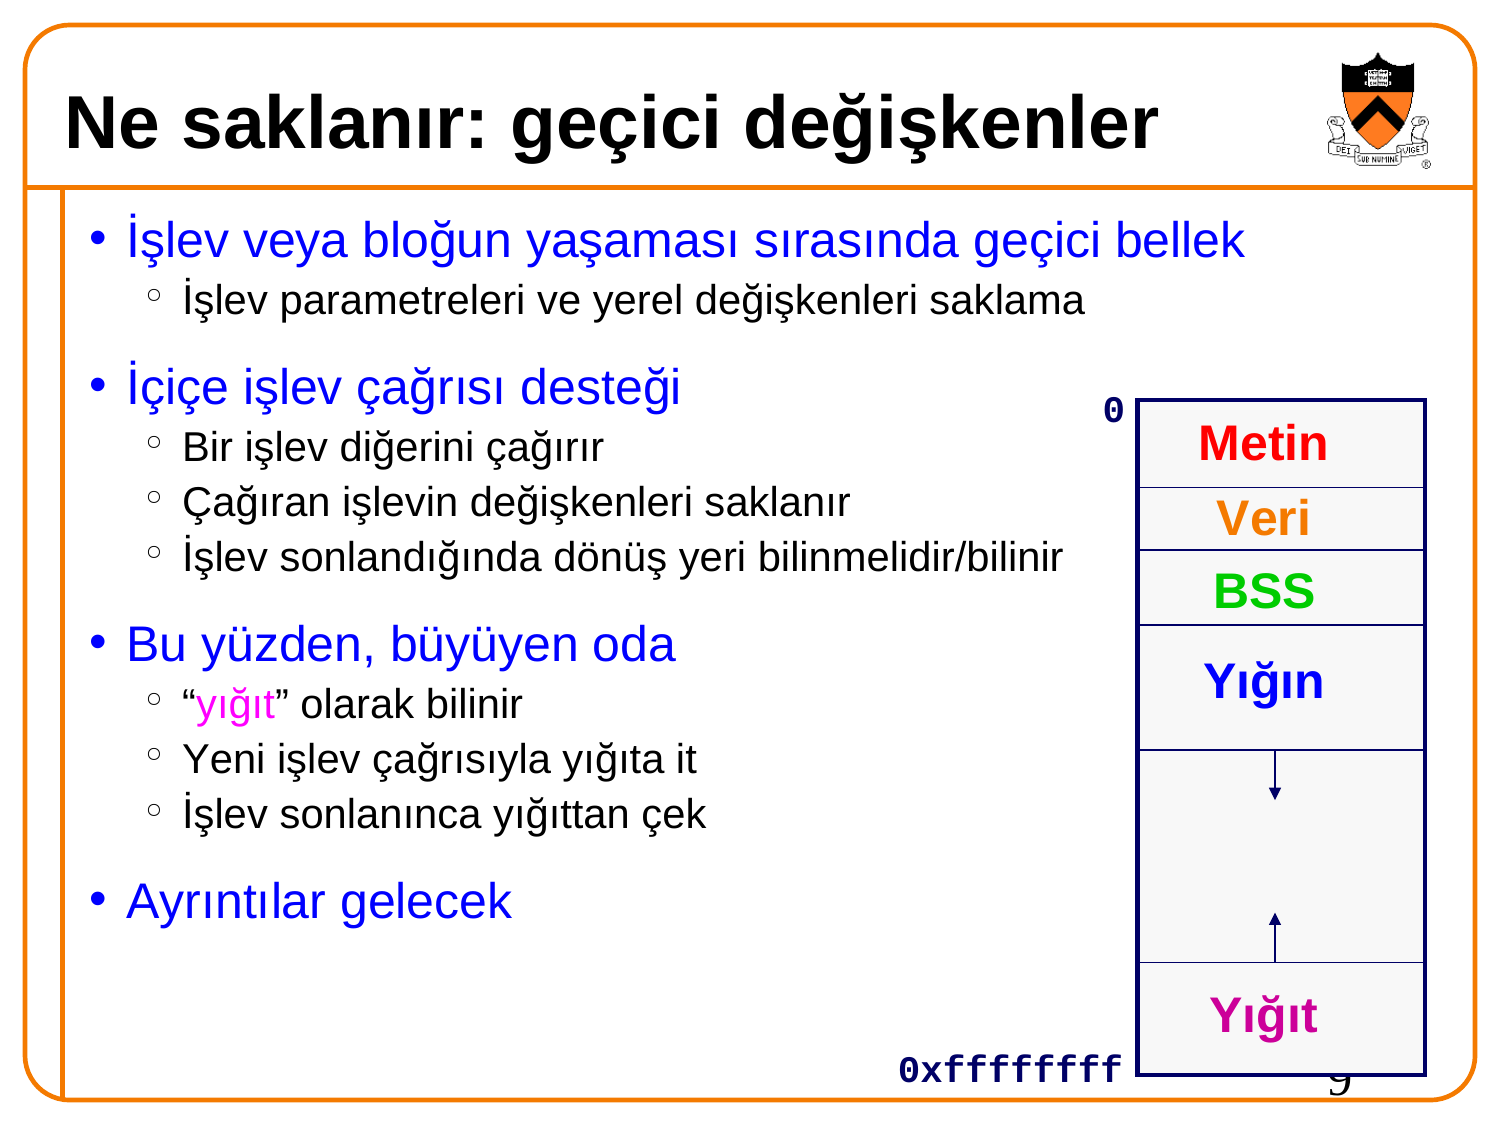

# Ne saklanır: geçici değişkenler
İşlev veya bloğun yaşaması sırasında geçici bellek
İşlev parametreleri ve yerel değişkenleri saklama
İçiçe işlev çağrısı desteği
Bir işlev diğerini çağırır
Çağıran işlevin değişkenleri saklanır
İşlev sonlandığında dönüş yeri bilinmelidir/bilinir
Bu yüzden, büyüyen oda
“yığıt” olarak bilinir
Yeni işlev çağrısıyla yığıta it
İşlev sonlanınca yığıttan çek
Ayrıntılar gelecek
0
Metin
Veri
BSS
Yığın
Yığıt
9
0xffffffff